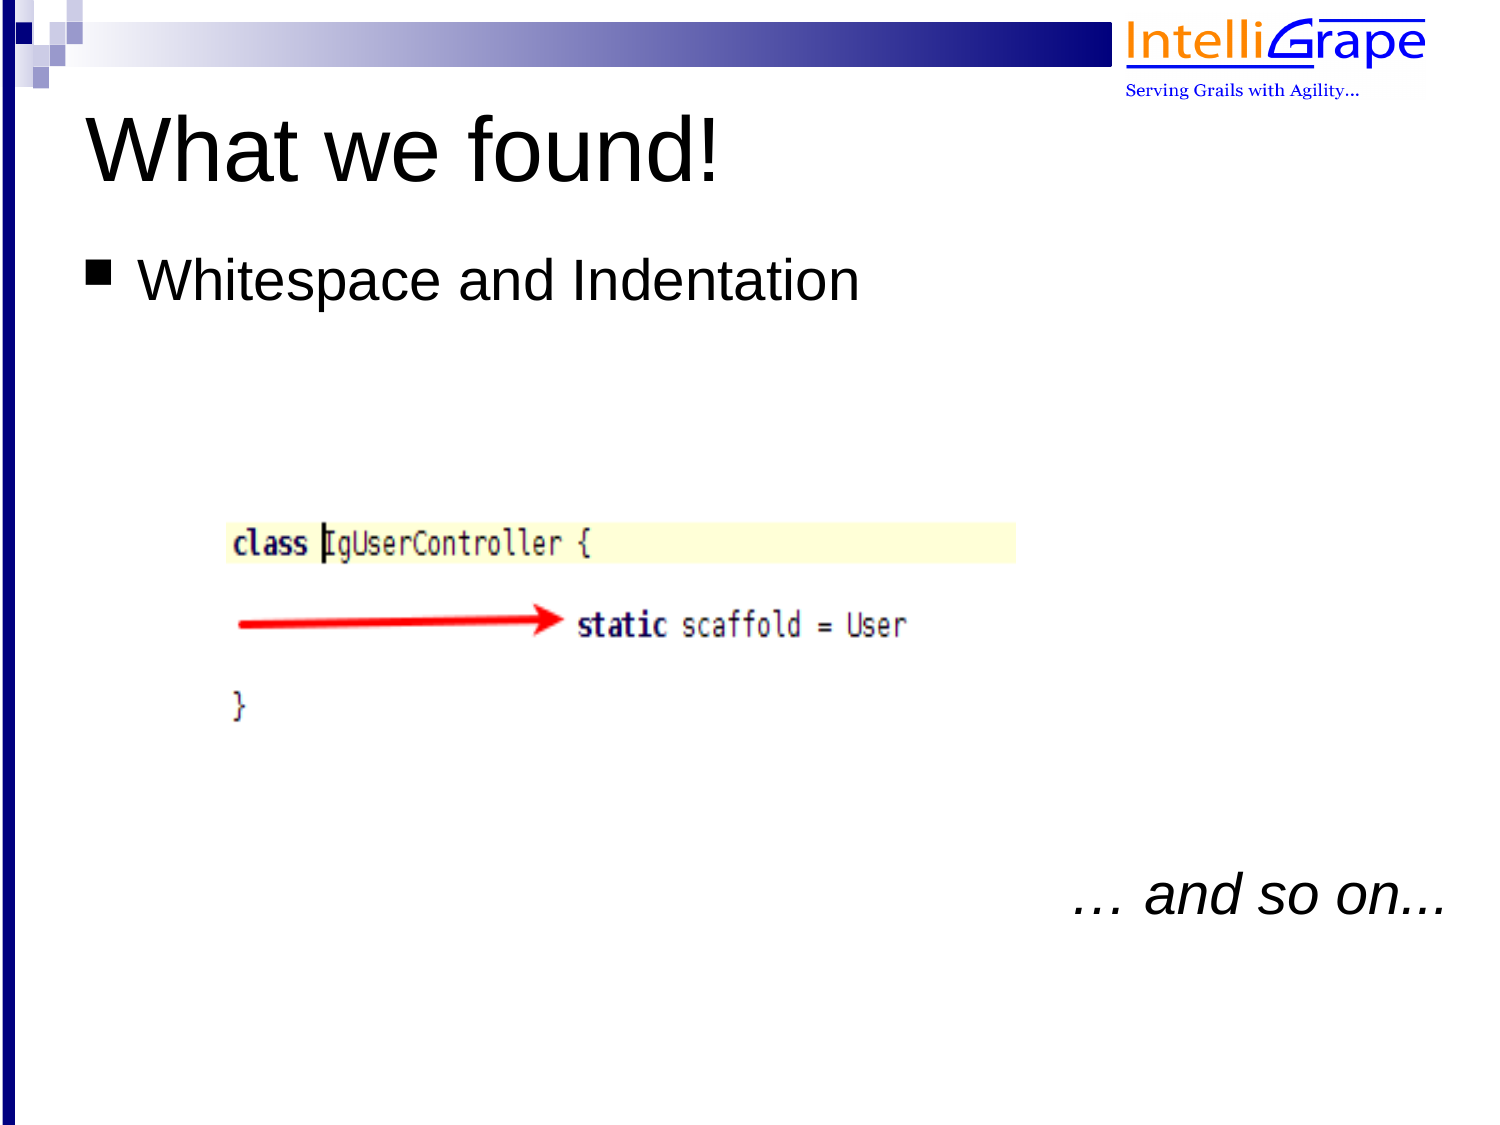

What we found!
Whitespace and Indentation
… and so on...